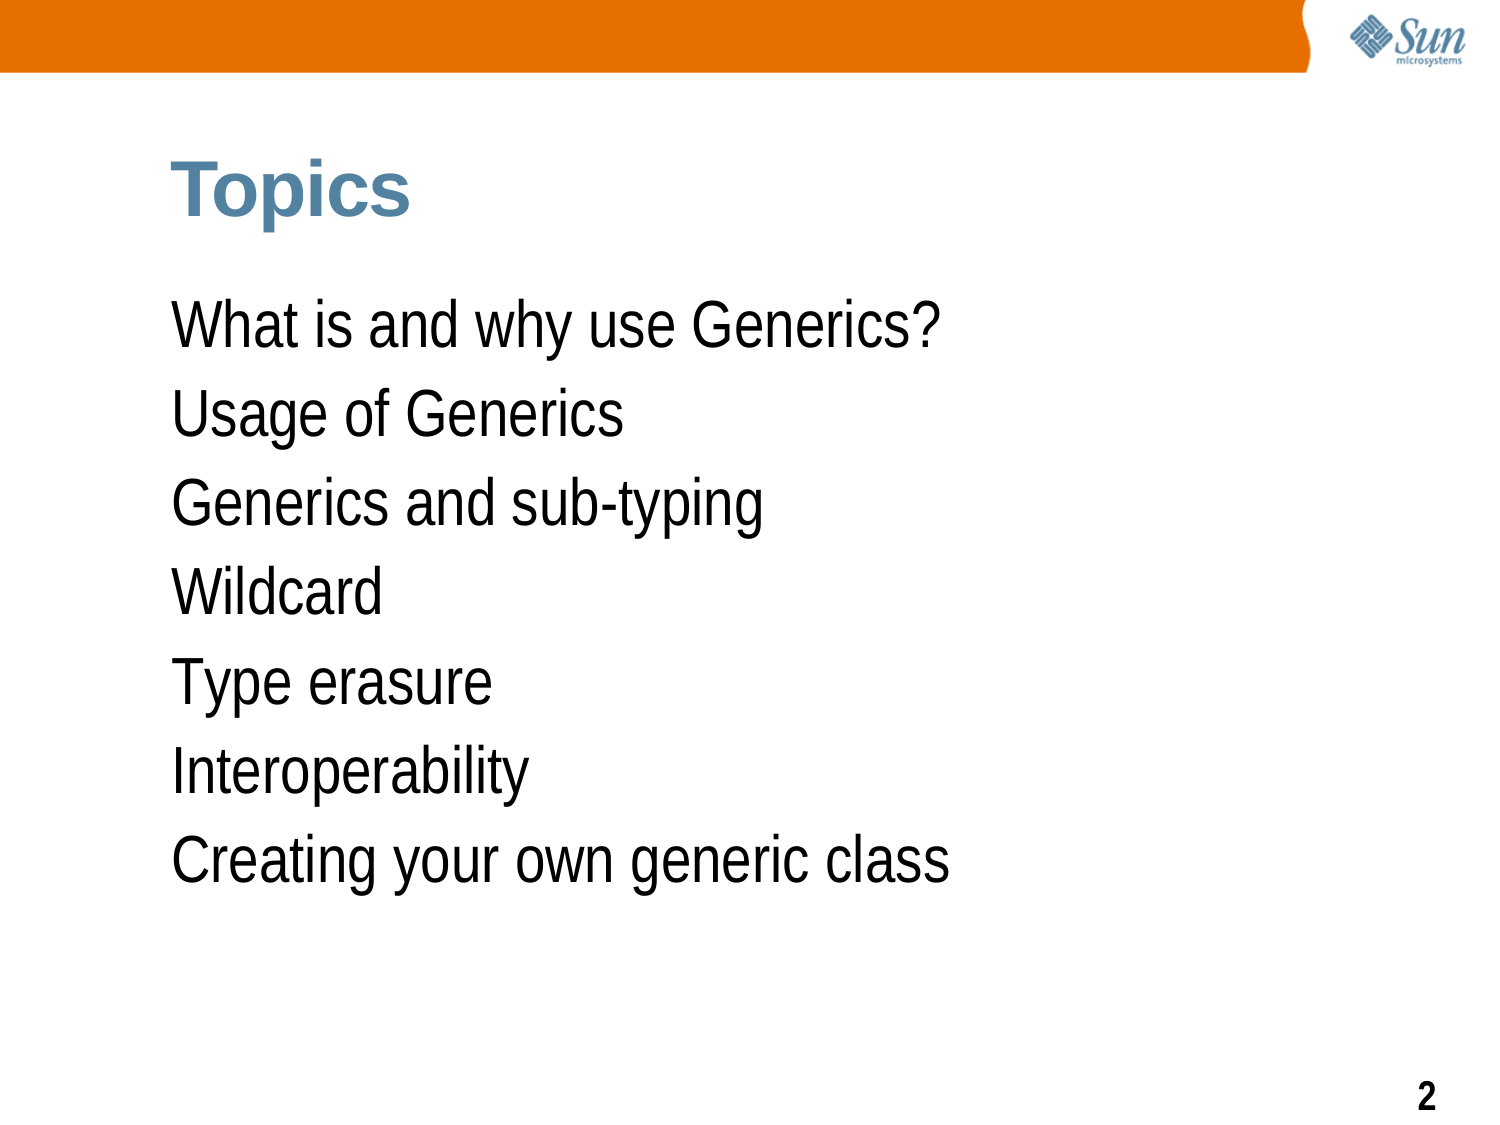

# Topics
What is and why use Generics?
Usage of Generics
Generics and sub-typing
Wildcard
Type erasure
Interoperability
Creating your own generic class